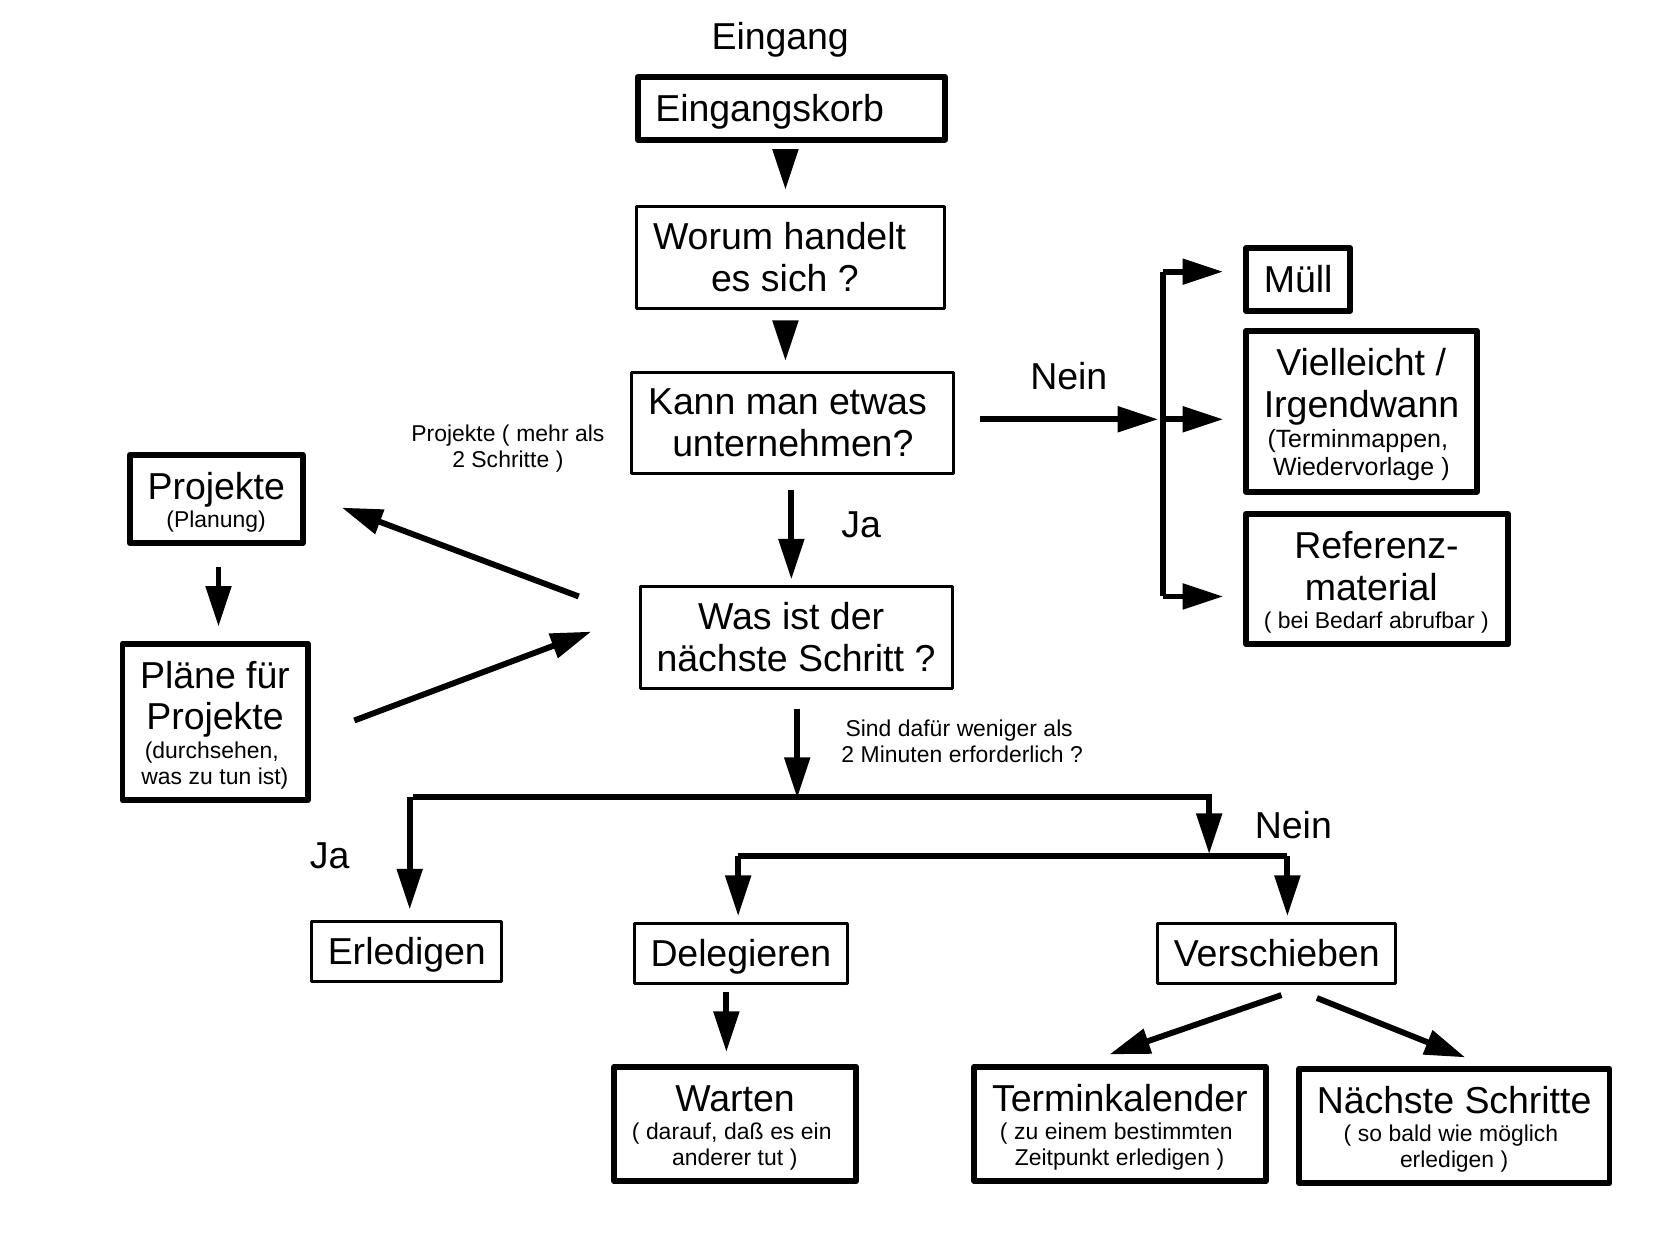

Eingang
Eingangskorb
Worum handelt
es sich ?
Müll
Vielleicht /
Irgendwann
(Terminmappen,
Wiedervorlage )
Nein
Kann man etwas
unternehmen?
Projekte ( mehr als
2 Schritte )
Projekte
(Planung)
Ja
Referenz-
material
( bei Bedarf abrufbar )
Was ist der
nächste Schritt ?
Pläne für
Projekte
(durchsehen,
was zu tun ist)
Sind dafür weniger als
2 Minuten erforderlich ?
Nein
Ja
Erledigen
Delegieren
Verschieben
Warten
( darauf, daß es ein
anderer tut )
Terminkalender
( zu einem bestimmten
Zeitpunkt erledigen )
Nächste Schritte
( so bald wie möglich
erledigen )